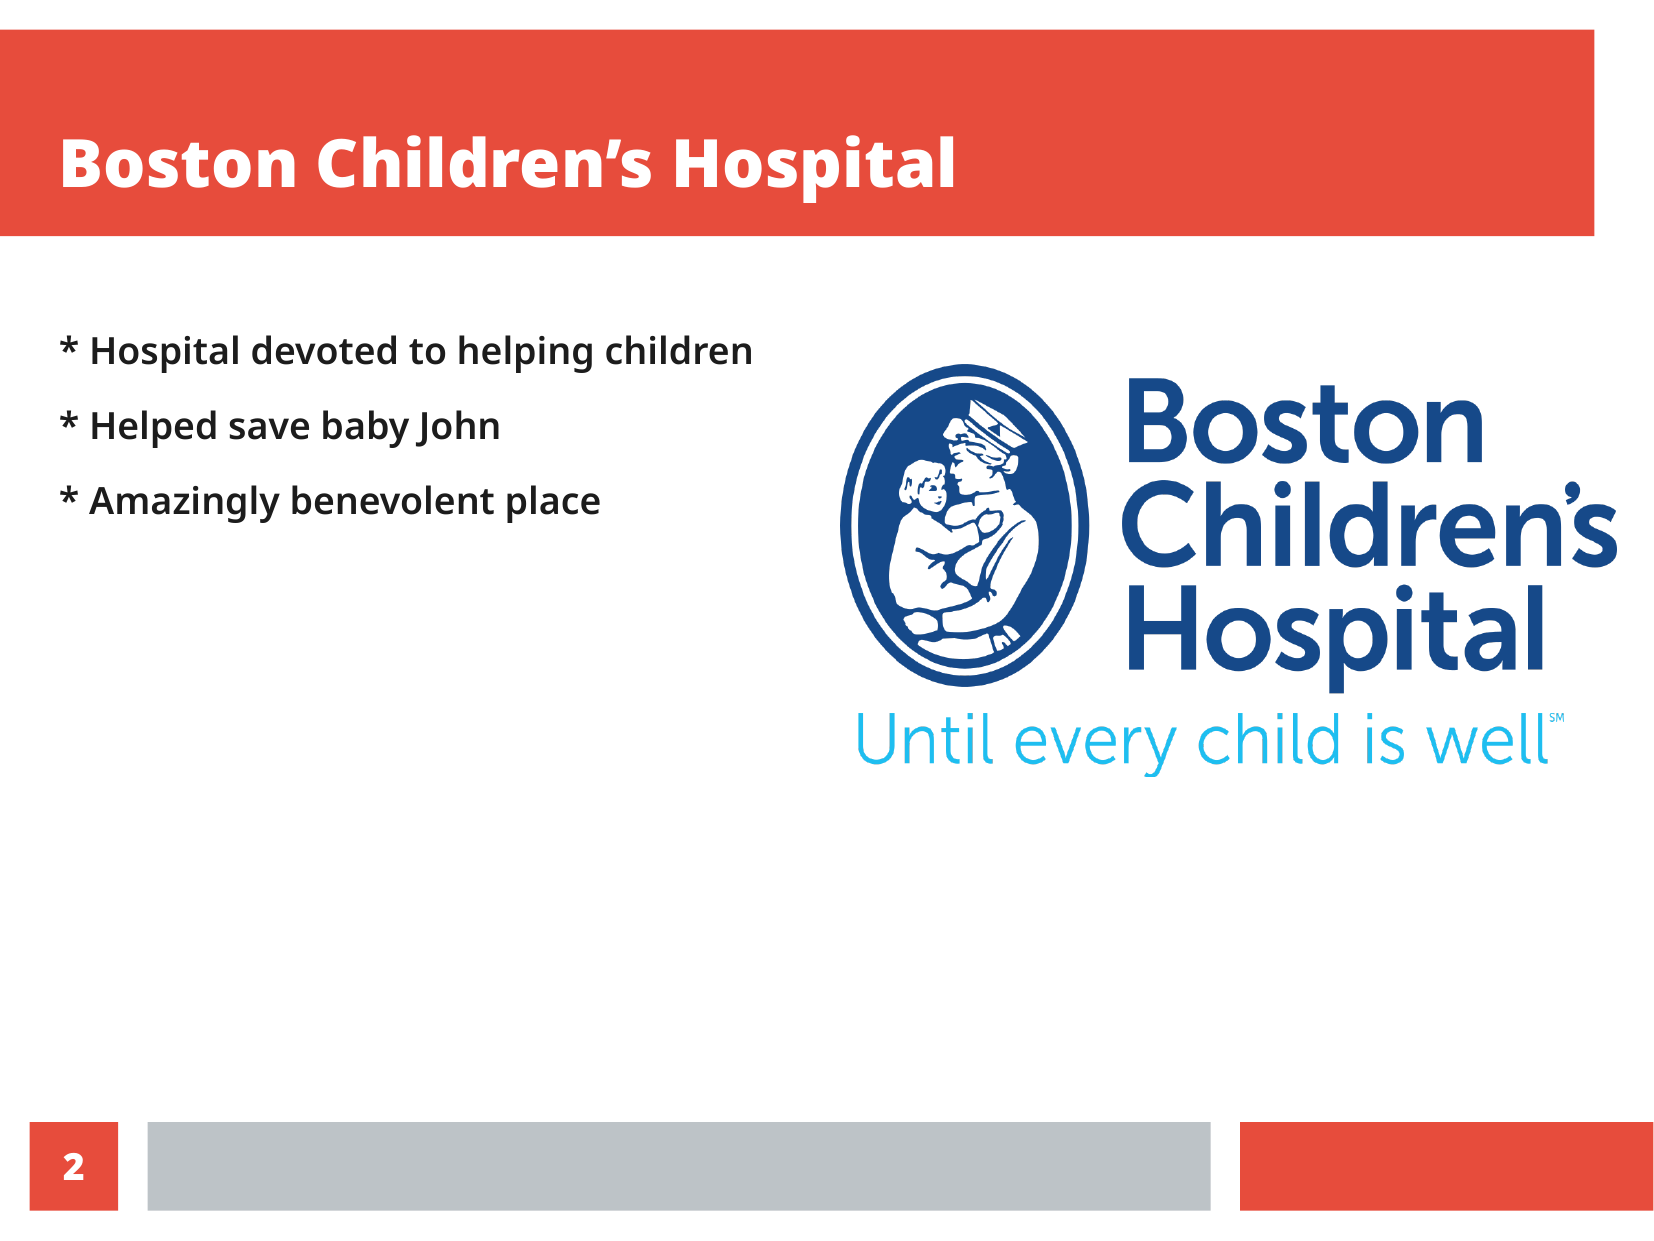

# Boston Children’s Hospital
* Hospital devoted to helping children
* Helped save baby John
* Amazingly benevolent place
2